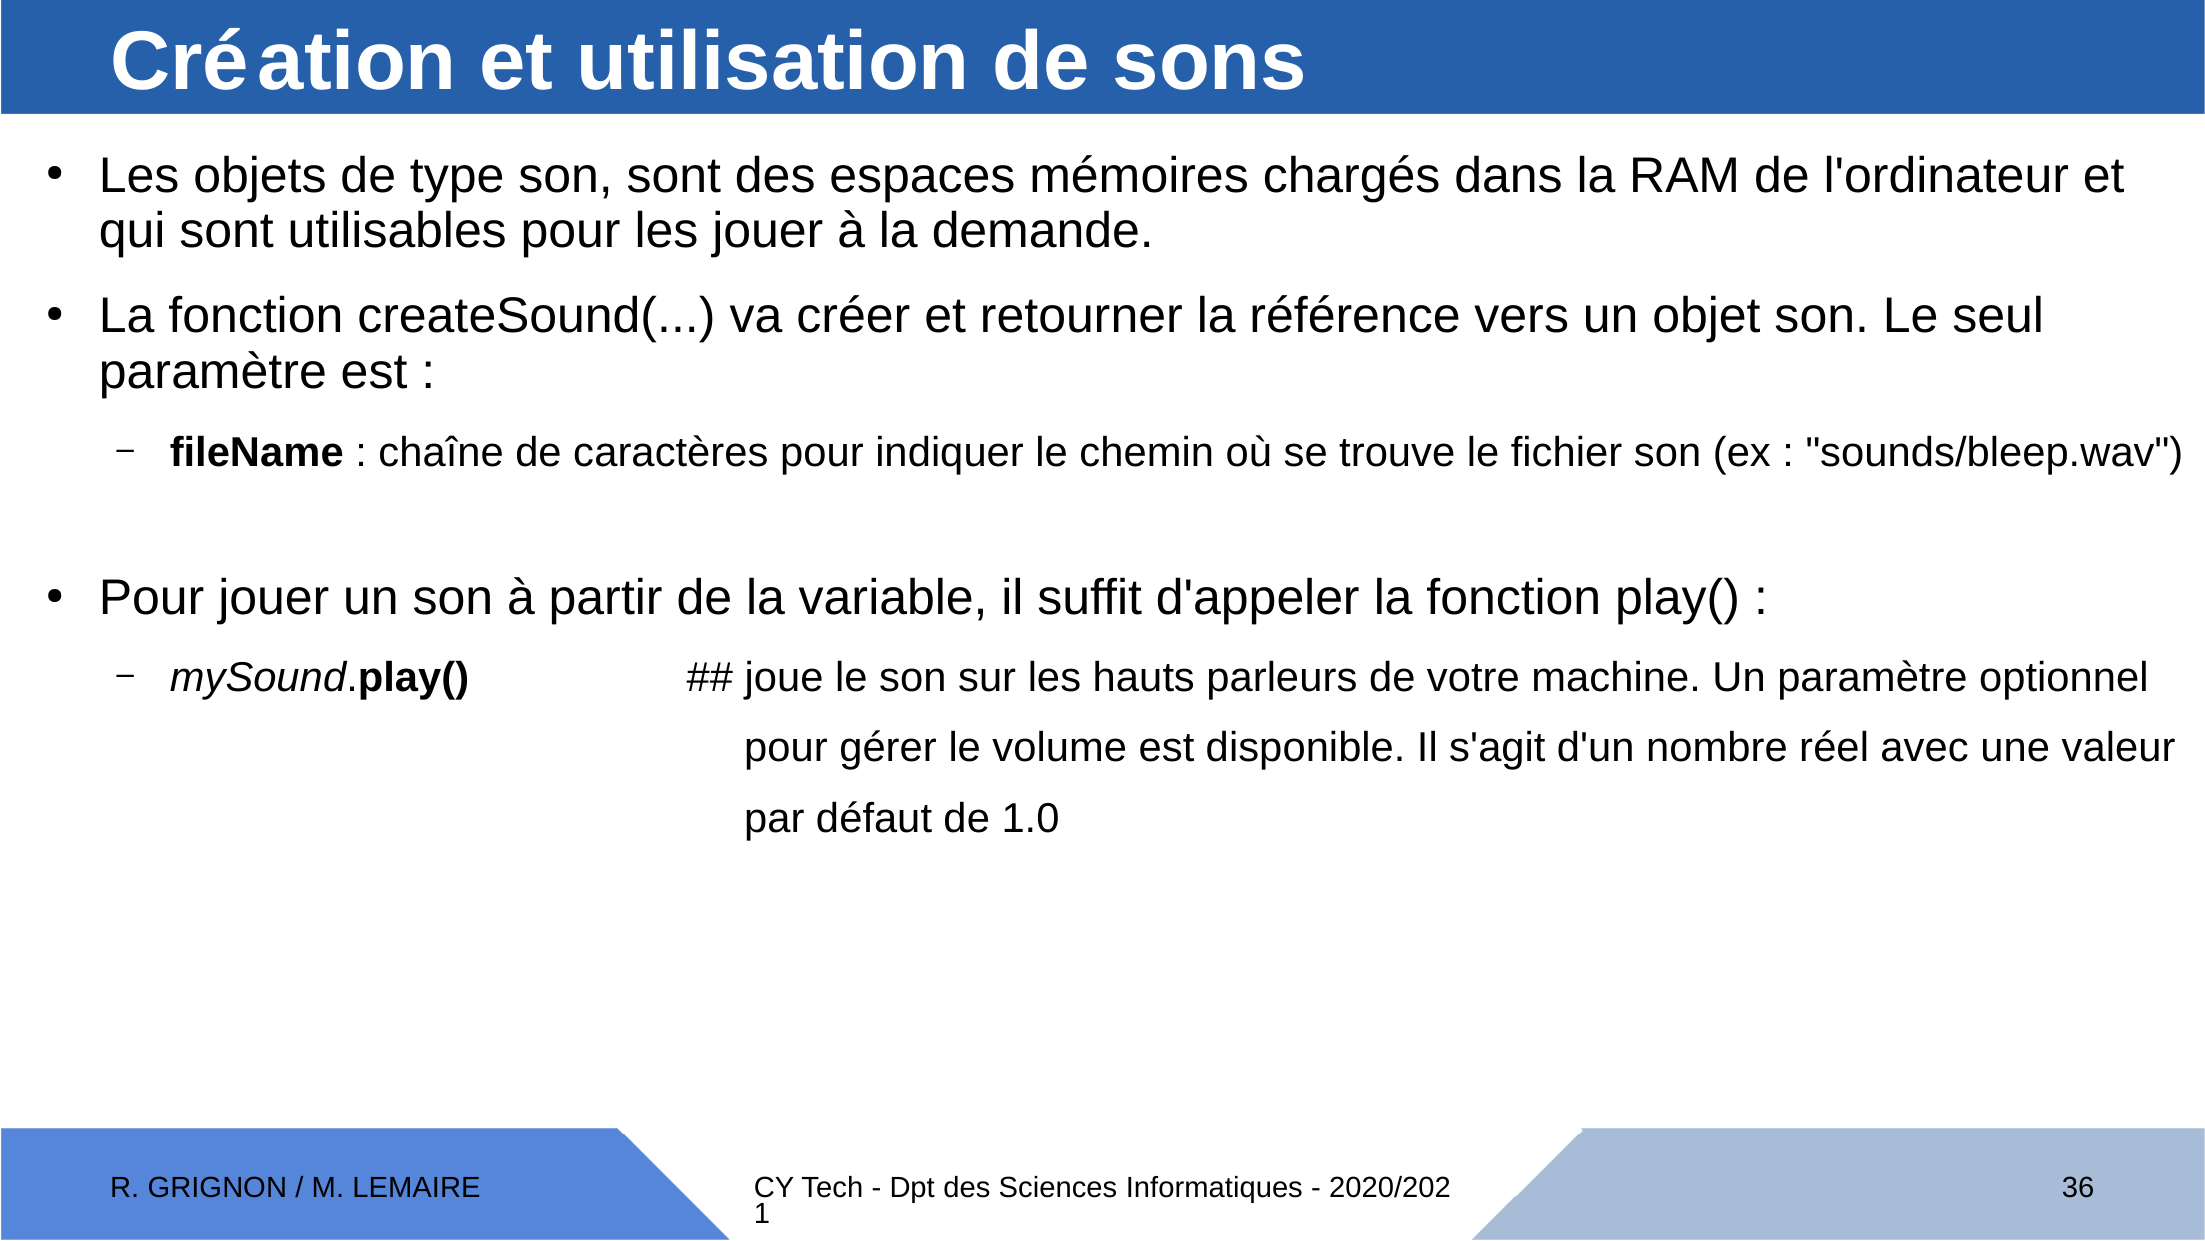

# Cré	ation et utilisation de sons
Les objets de type son, sont des espaces mémoires chargés dans la RAM de l'ordinateur et qui sont utilisables pour les jouer à la demande.
La fonction createSound(...) va créer et retourner la référence vers un objet son. Le seul paramètre est :
fileName : chaîne de caractères pour indiquer le chemin où se trouve le fichier son (ex : "sounds/bleep.wav")
Pour jouer un son à partir de la variable, il suffit d'appeler la fonction play() :
mySound.play()			## joue le son sur les hauts parleurs de votre machine. Un paramètre optionnel
 							 pour gérer le volume est disponible. Il s'agit d'un nombre réel avec une valeur
 							 par défaut de 1.0
R. GRIGNON / M. LEMAIRE
CY Tech - Dpt des Sciences Informatiques - 2020/2021
36